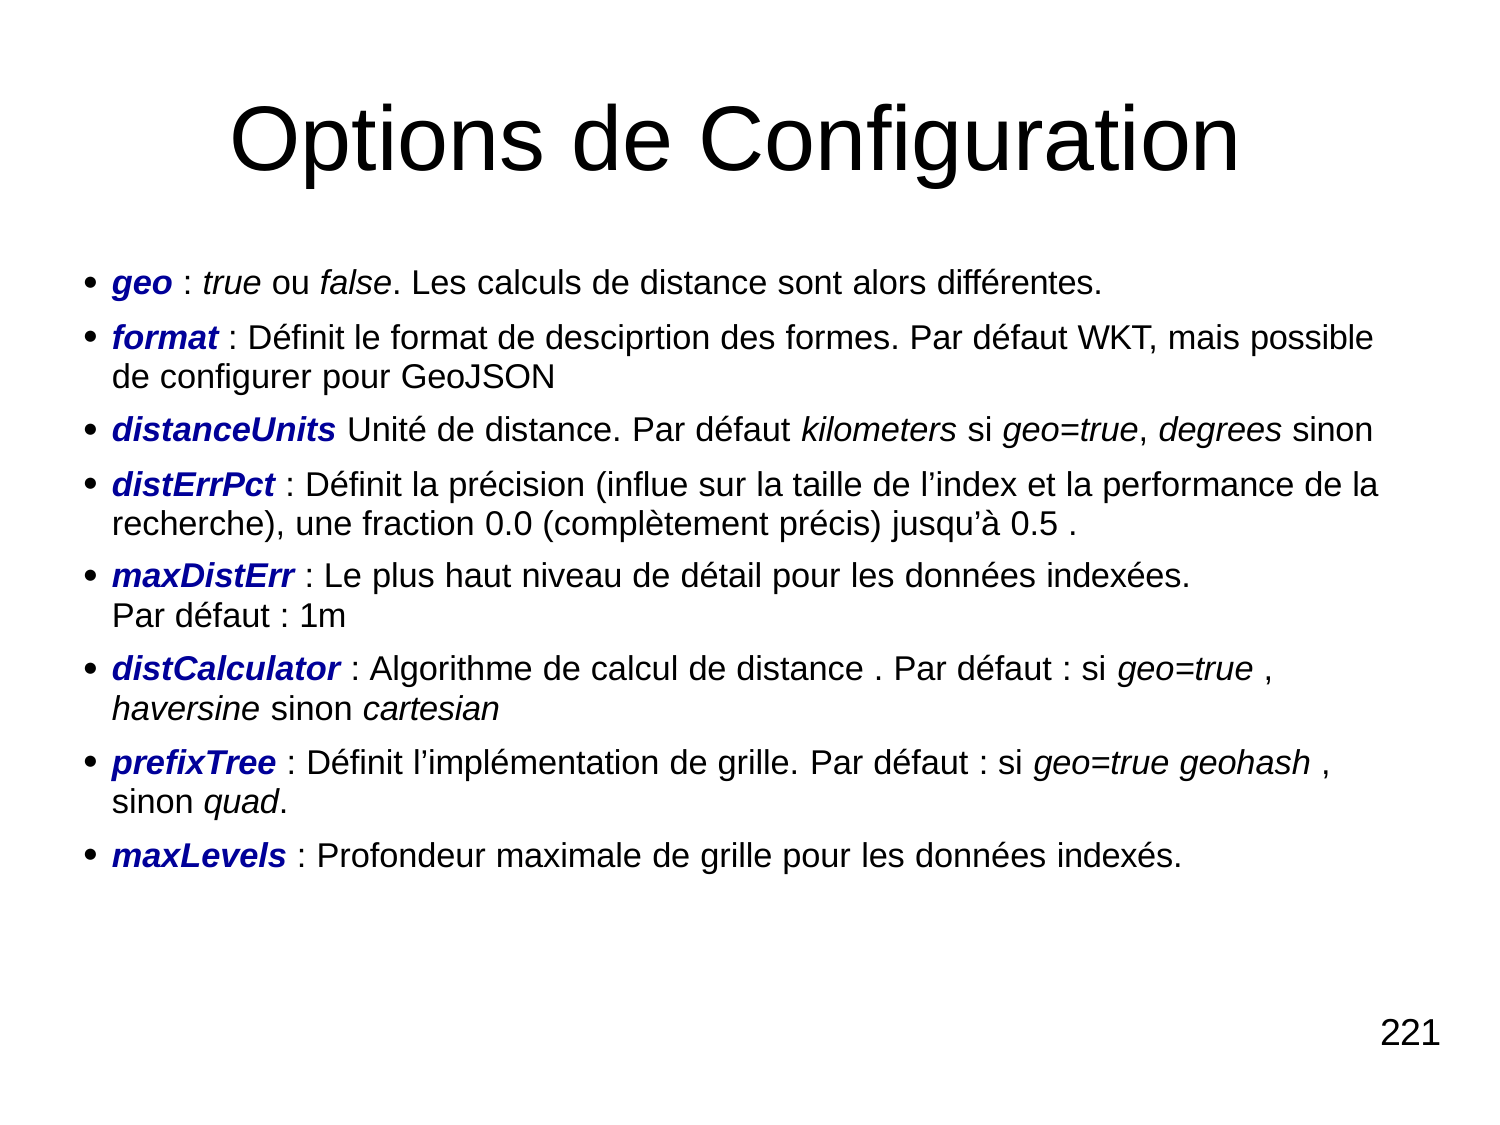

# Options de Configuration
geo : true ou false. Les calculs de distance sont alors différentes.
format : Définit le format de desciprtion des formes. Par défaut WKT, mais possible de configurer pour GeoJSON
distanceUnits Unité de distance. Par défaut kilometers si geo=true, degrees sinon
distErrPct : Définit la précision (influe sur la taille de l’index et la performance de la recherche), une fraction 0.0 (complètement précis) jusqu’à 0.5 .
maxDistErr : Le plus haut niveau de détail pour les données indexées.
Par défaut : 1m
distCalculator : Algorithme de calcul de distance . Par défaut : si geo=true ,
haversine sinon cartesian
prefixTree : Définit l’implémentation de grille. Par défaut : si geo=true geohash , sinon quad.
maxLevels : Profondeur maximale de grille pour les données indexés.
●
●
●
●
●
●
●
●
221